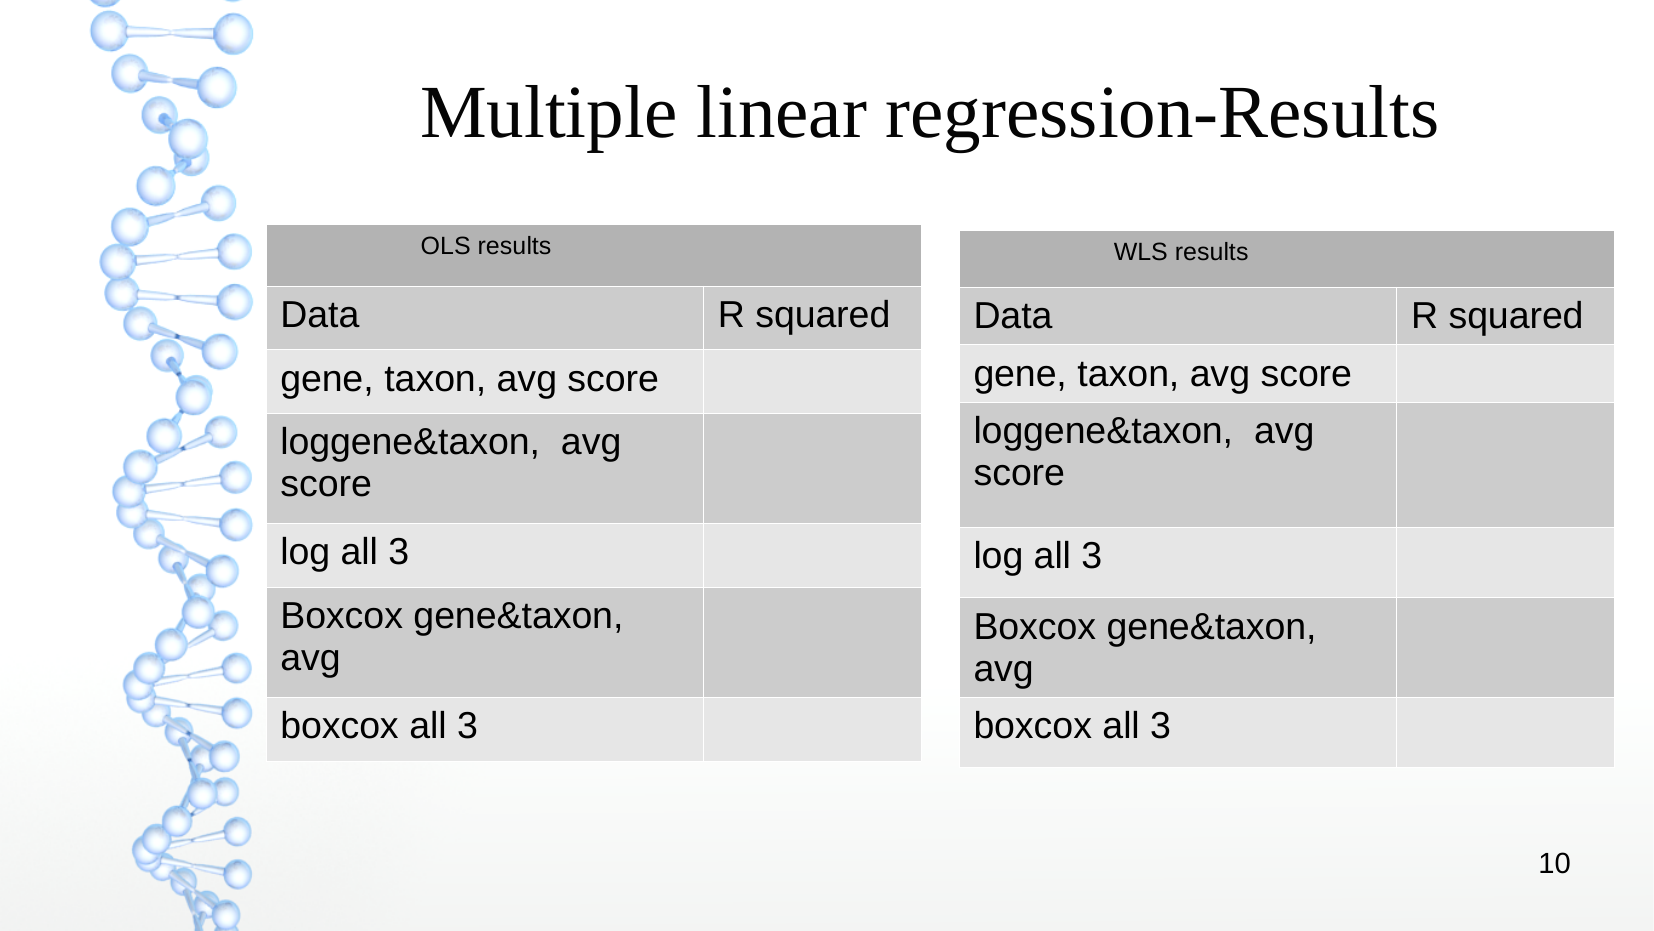

# Multiple linear regression-Results
| OLS results | |
| --- | --- |
| Data | R squared |
| gene, taxon, avg score | |
| loggene&taxon, avg score | |
| log all 3 | |
| Boxcox gene&taxon, avg | |
| boxcox all 3 | |
| WLS results | |
| --- | --- |
| Data | R squared |
| gene, taxon, avg score | |
| loggene&taxon, avg score | |
| log all 3 | |
| Boxcox gene&taxon, avg | |
| boxcox all 3 | |
10